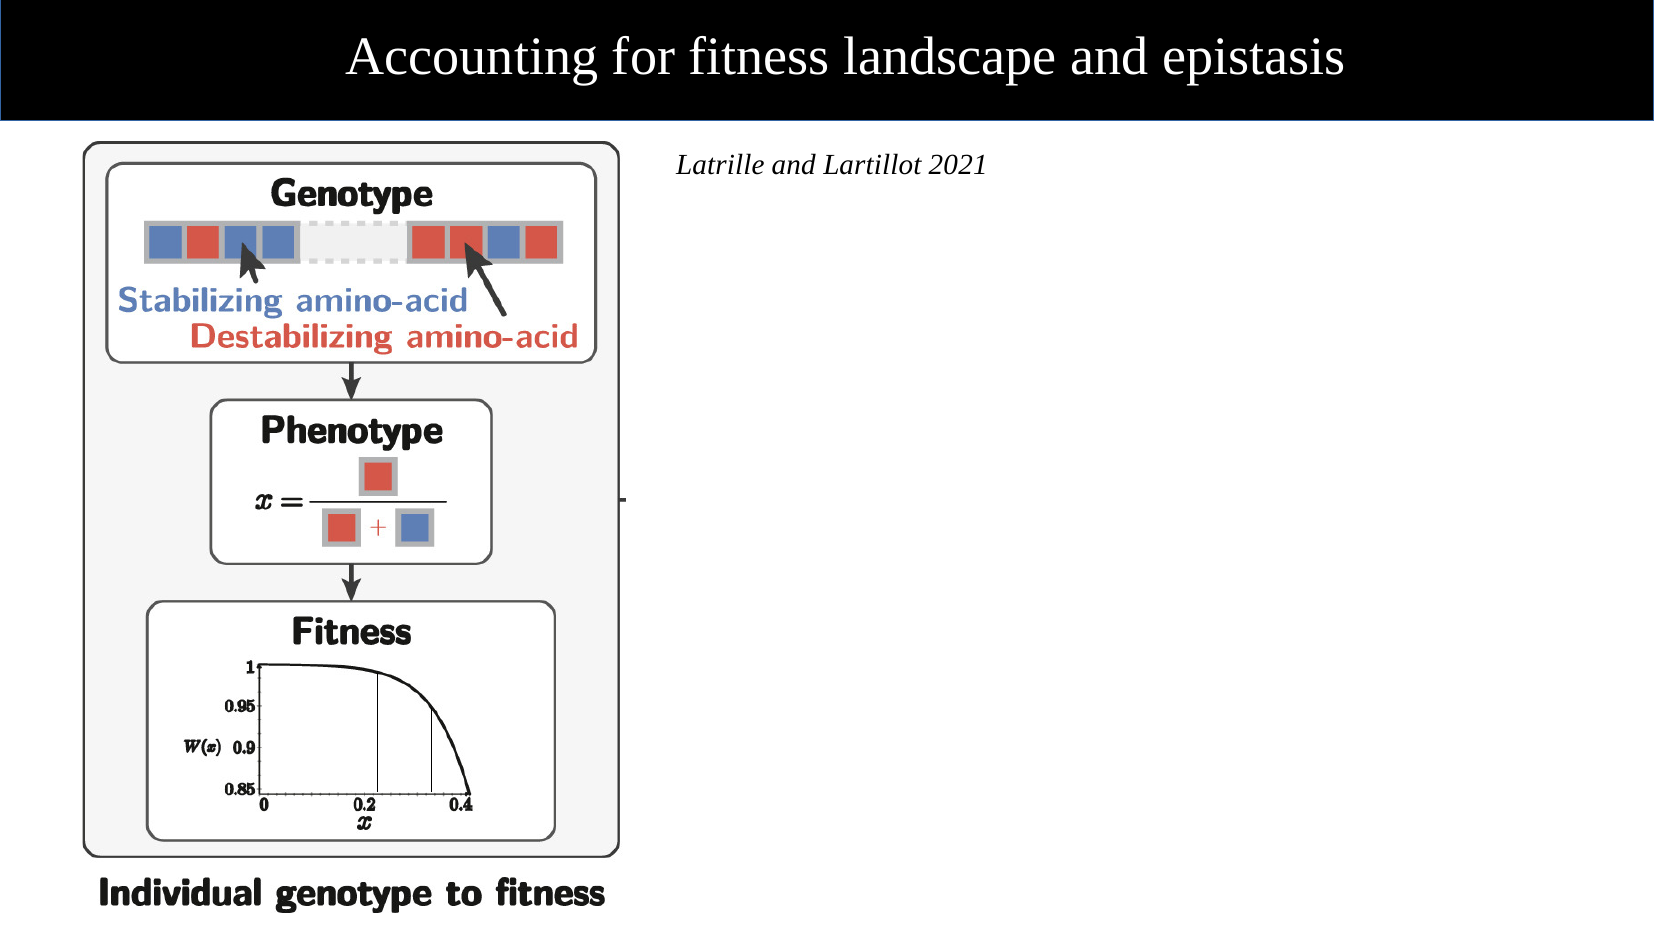

Accounting for fitness landscape and epistasis
Latrille and Lartillot 2021